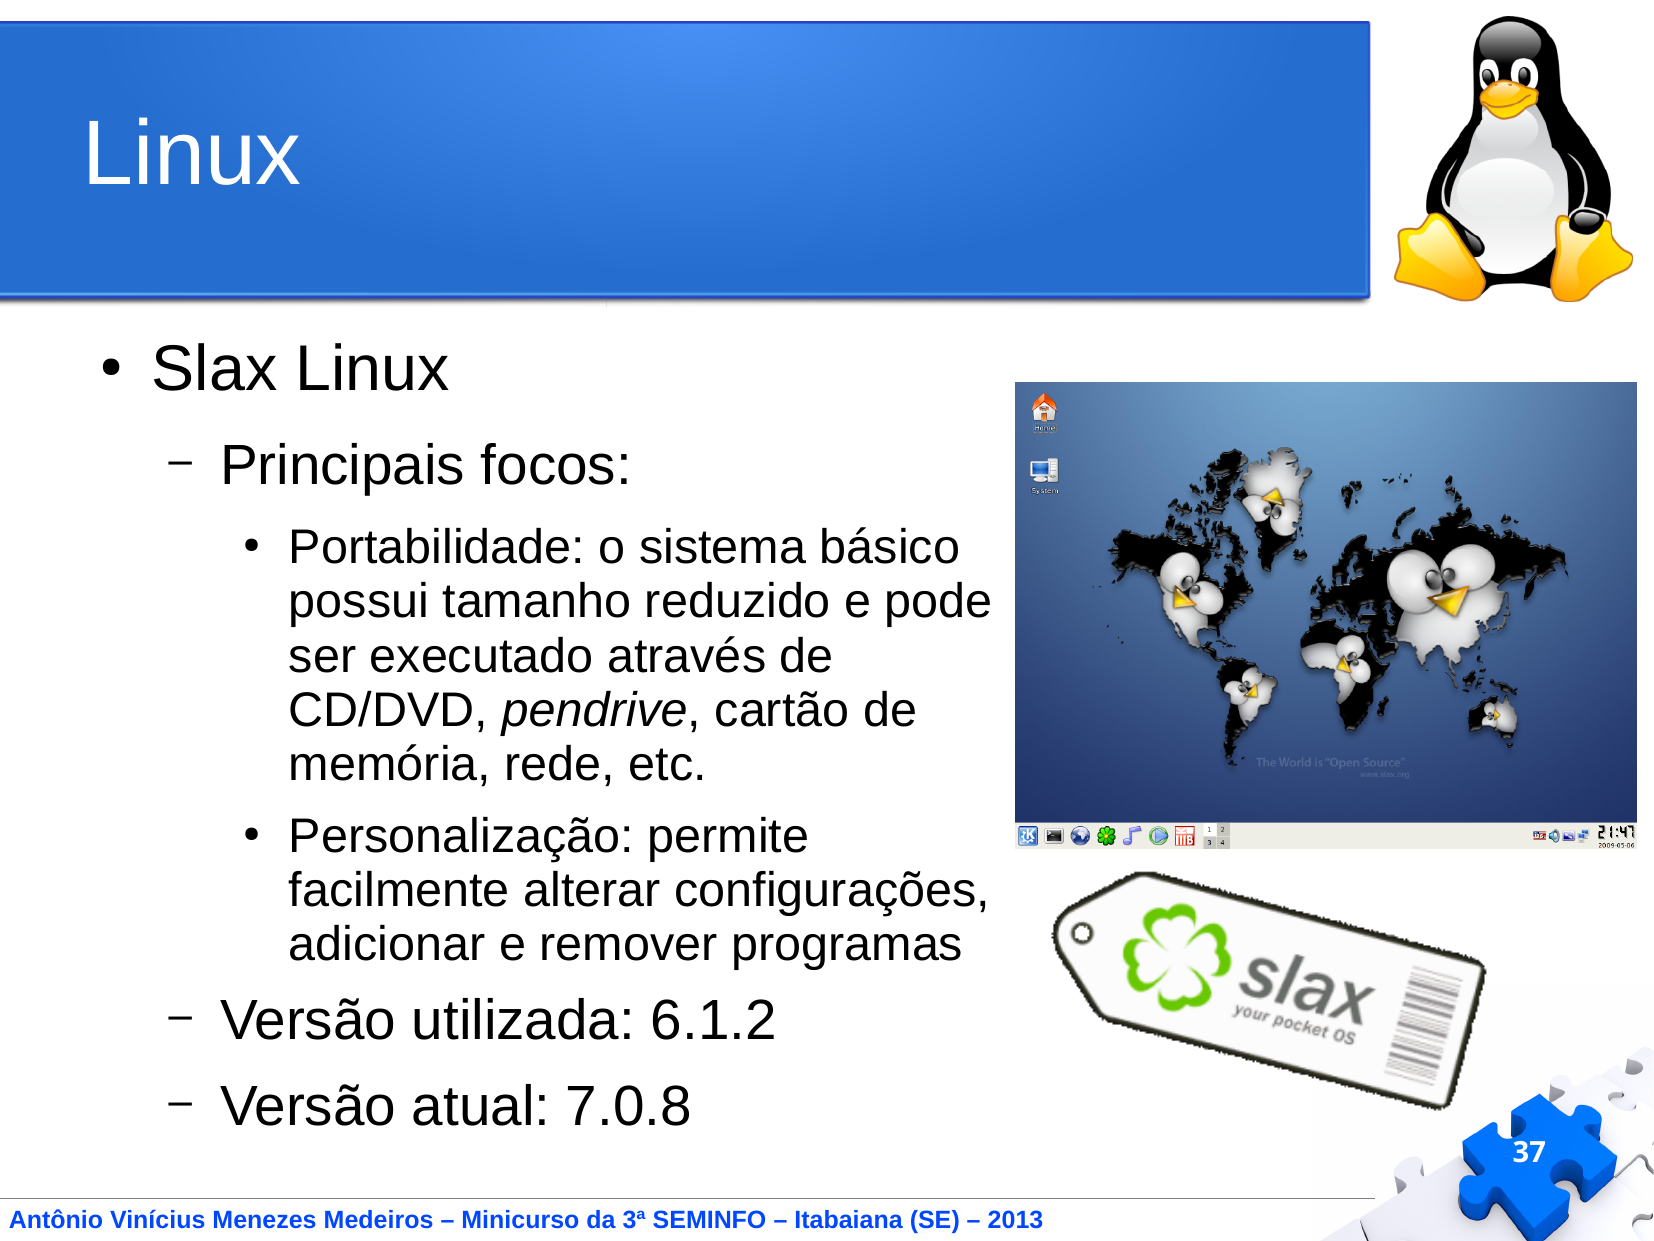

# Linux
Slax Linux
Principais focos:
Portabilidade: o sistema básico possui tamanho reduzido e pode ser executado através de CD/DVD, pendrive, cartão de memória, rede, etc.
Personalização: permite facilmente alterar configurações, adicionar e remover programas
Versão utilizada: 6.1.2
Versão atual: 7.0.8
37